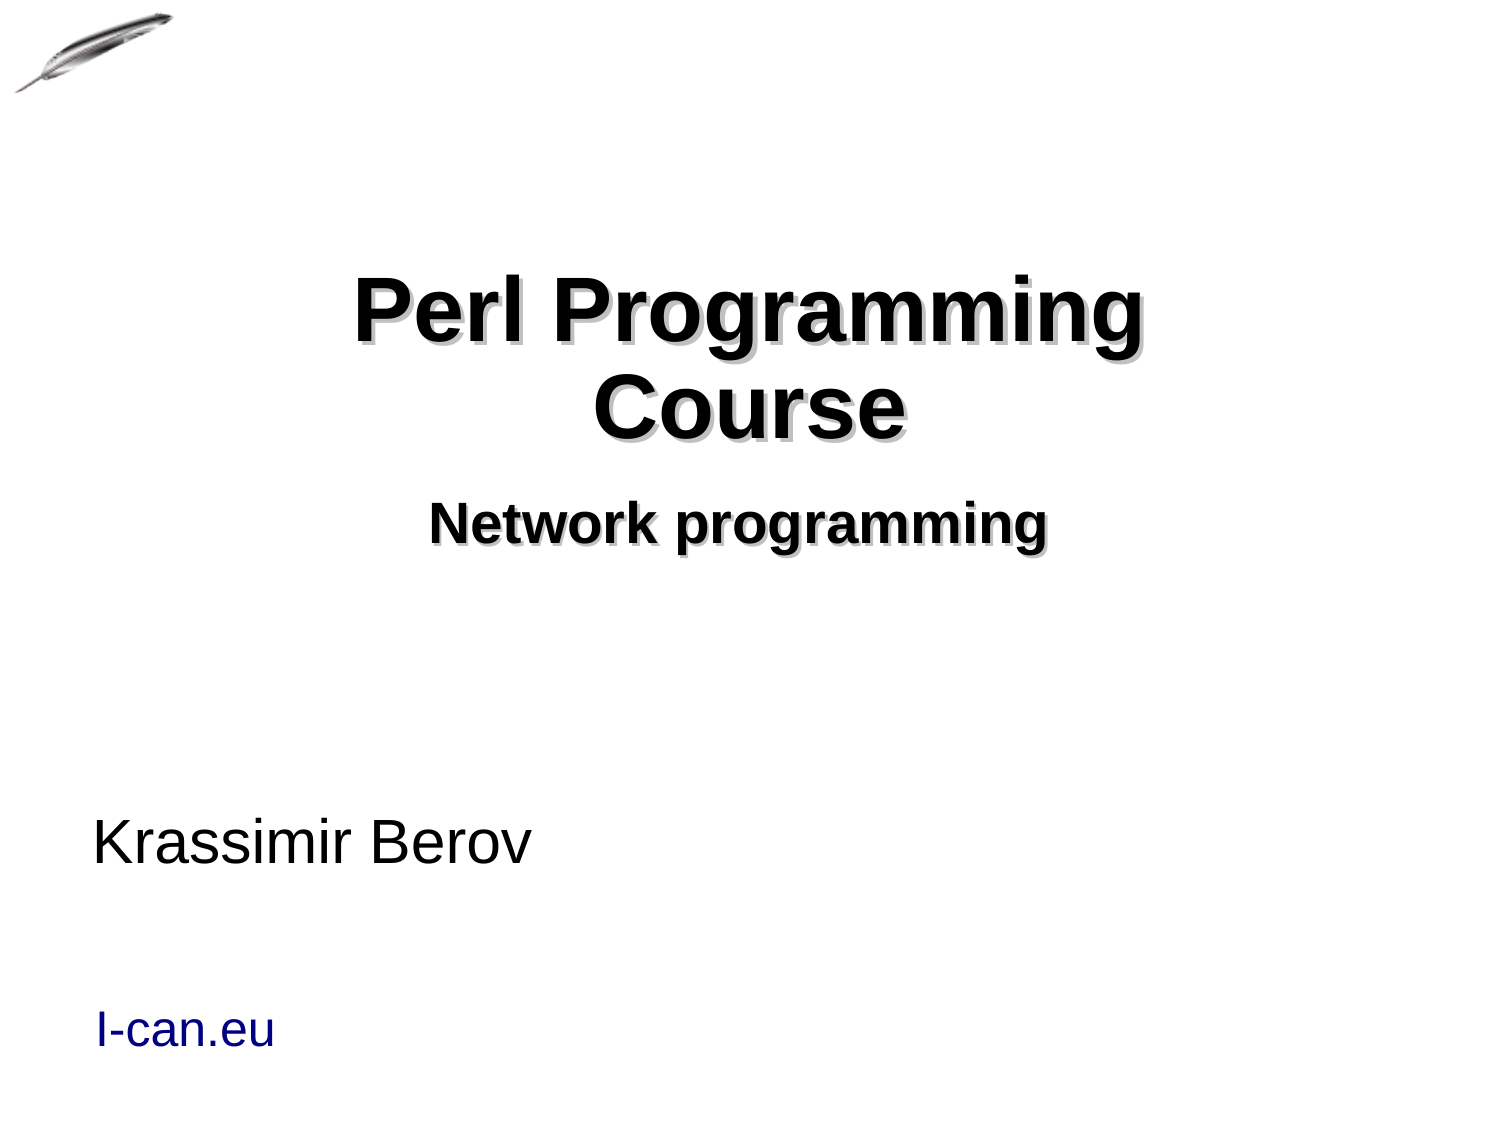

# Perl Programming Course
Network programming
Krassimir Berov
I-can.eu